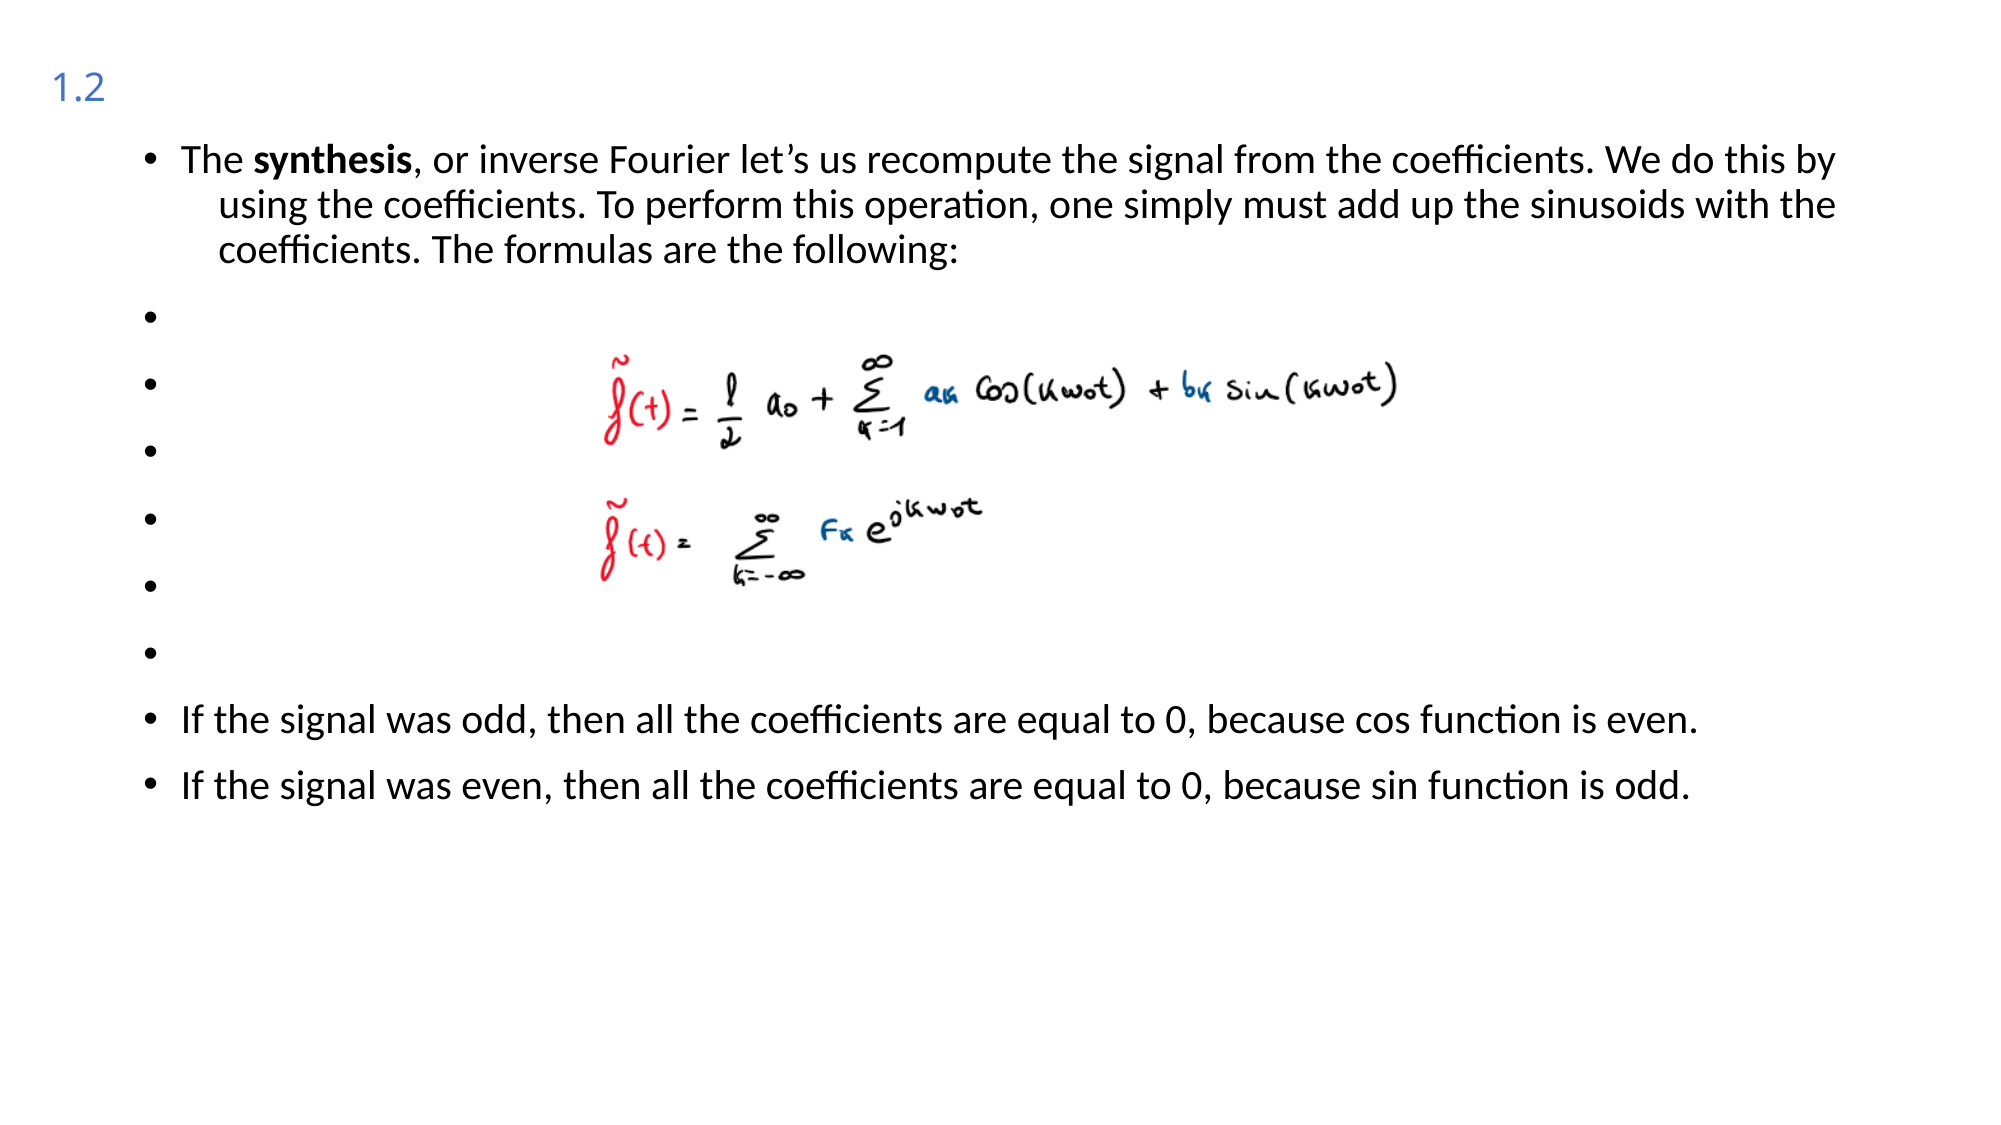

1.2
# The synthesis, or inverse Fourier let’s us recompute the signal from the coefficients. We do this by using the coefficients. To perform this operation, one simply must add up the sinusoids with the coefficients. The formulas are the following:
If the signal was odd, then all the coefficients are equal to 0, because cos function is even.
If the signal was even, then all the coefficients are equal to 0, because sin function is odd.